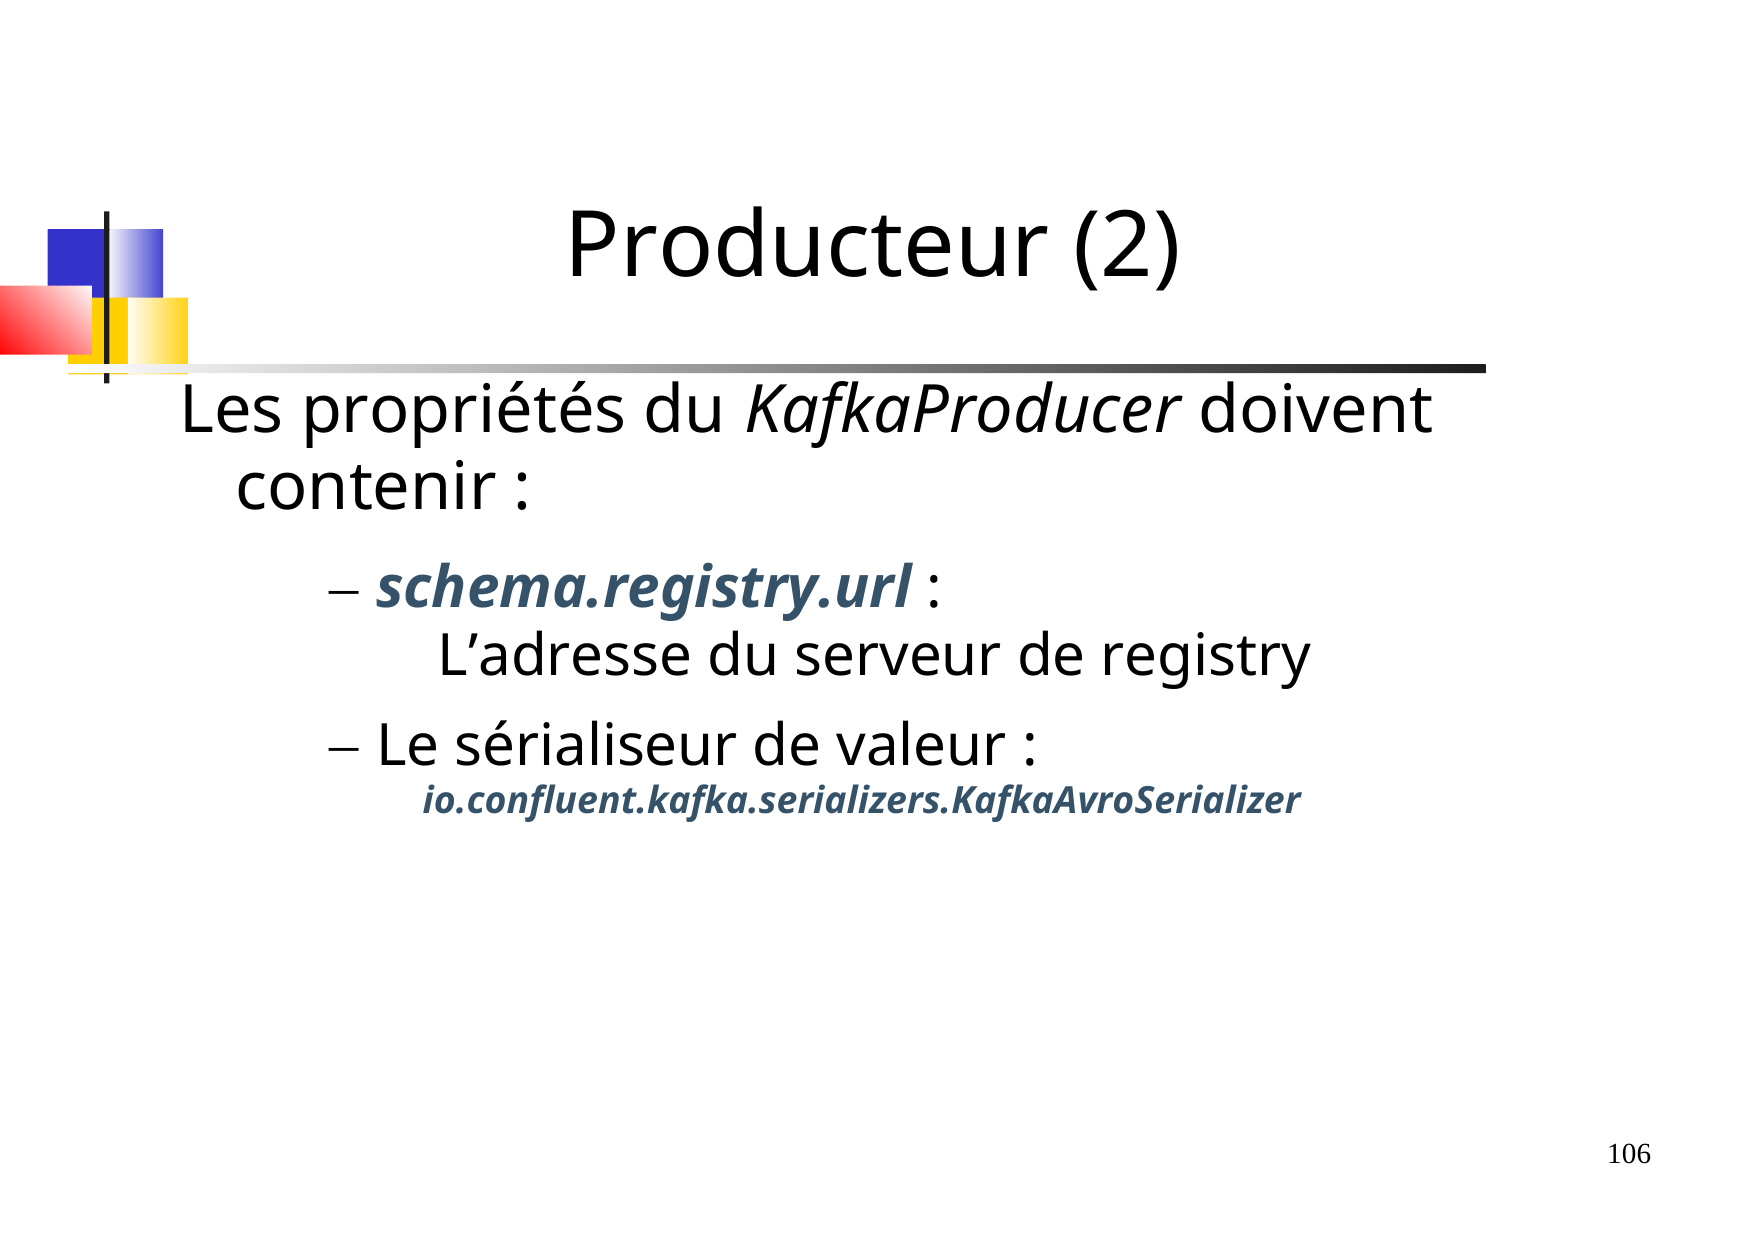

# Producteur (2)
Les propriétés du KafkaProducer doivent contenir :
schema.registry.url :
 L’adresse du serveur de registry
Le sérialiseur de valeur :
io.confluent.kafka.serializers.KafkaAvroSerializer